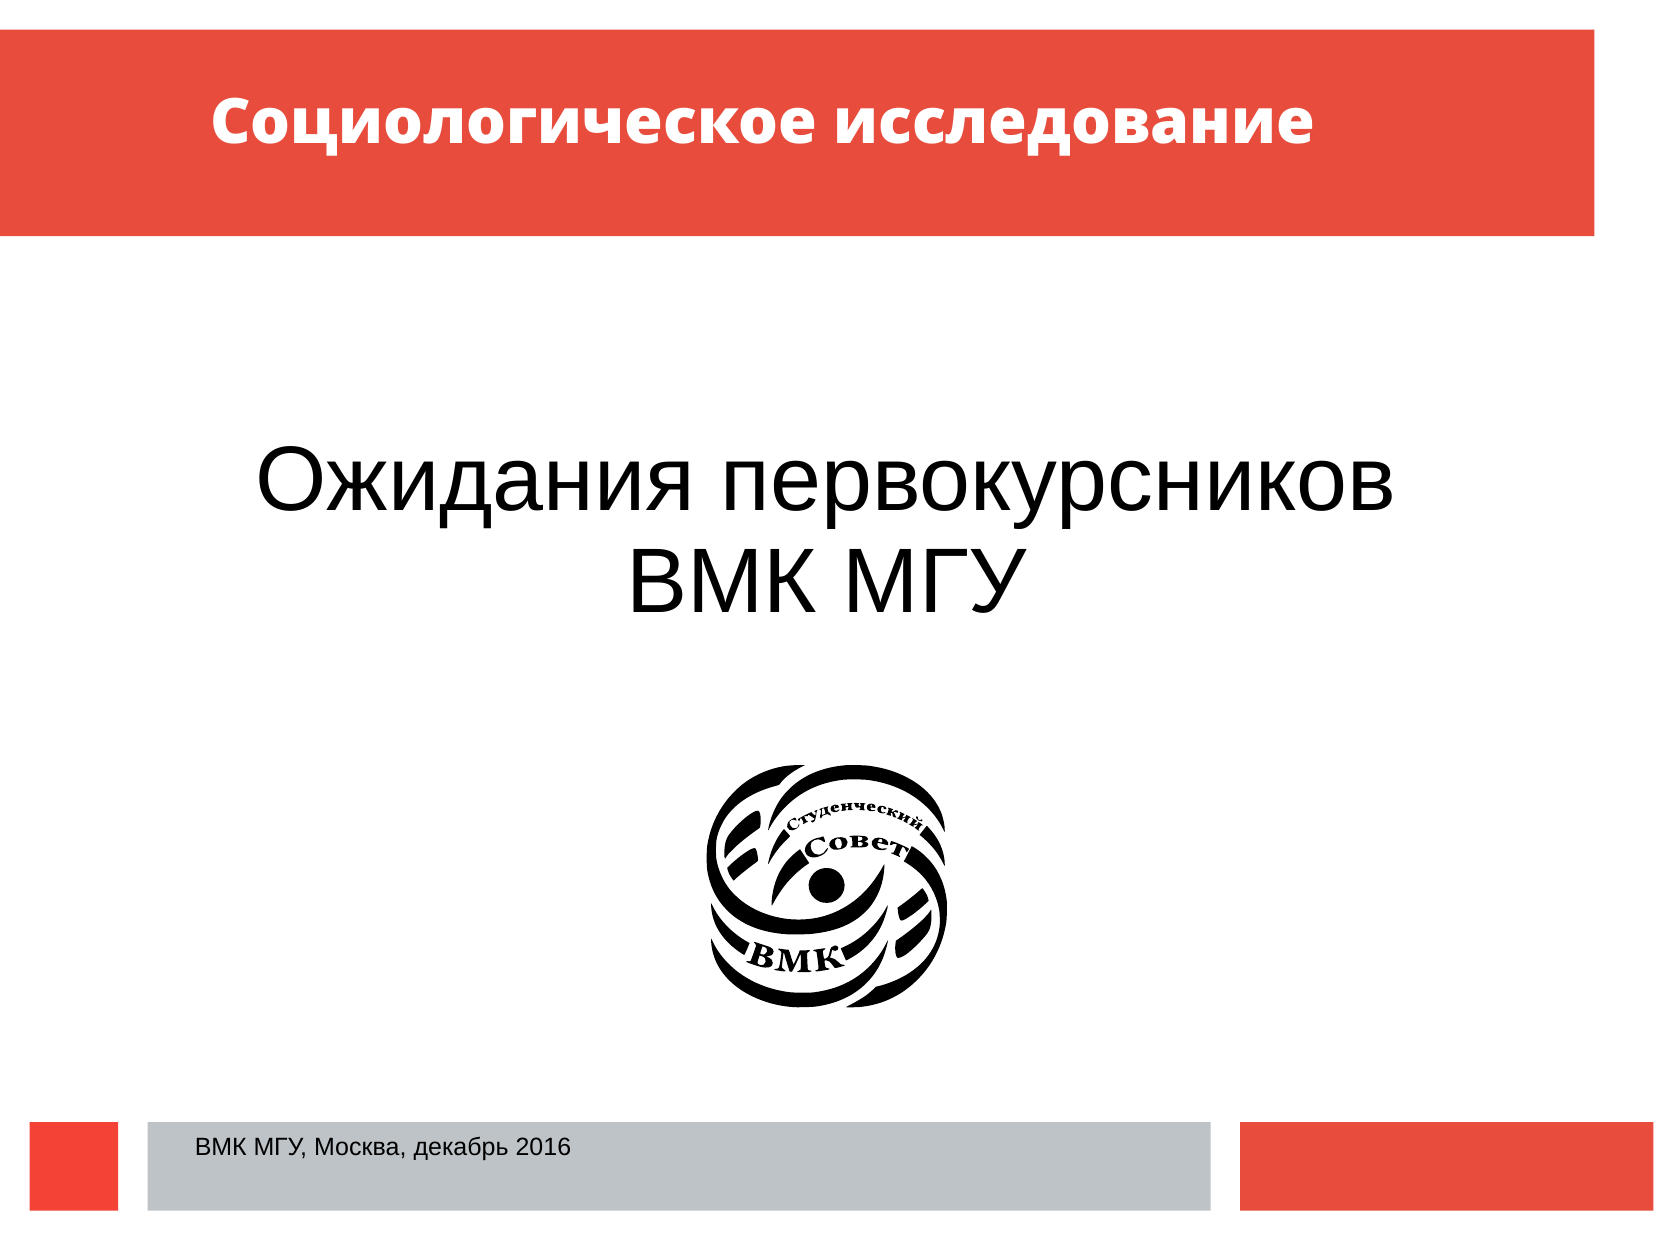

# Социологическое исследование
Ожидания первокурсников ВМК МГУ
ВМК МГУ, Москва, декабрь 2016